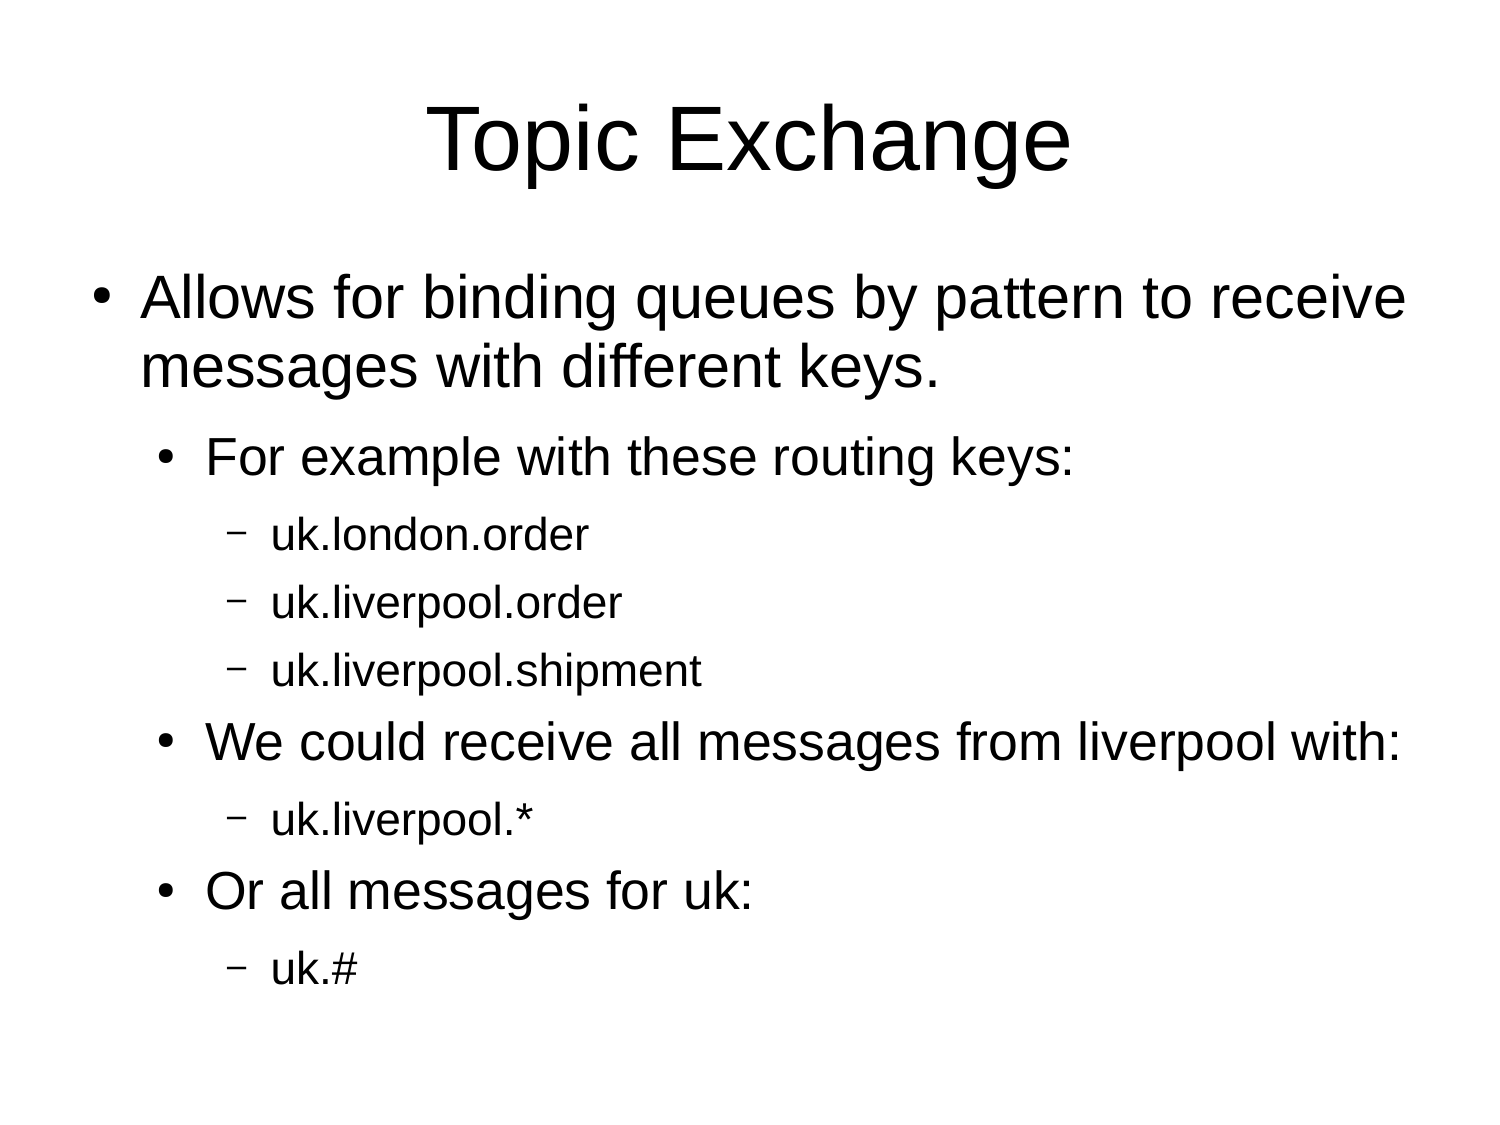

# Topic Exchange
Allows for binding queues by pattern to receive messages with different keys.
For example with these routing keys:
uk.london.order
uk.liverpool.order
uk.liverpool.shipment
We could receive all messages from liverpool with:
uk.liverpool.*
Or all messages for uk:
uk.#